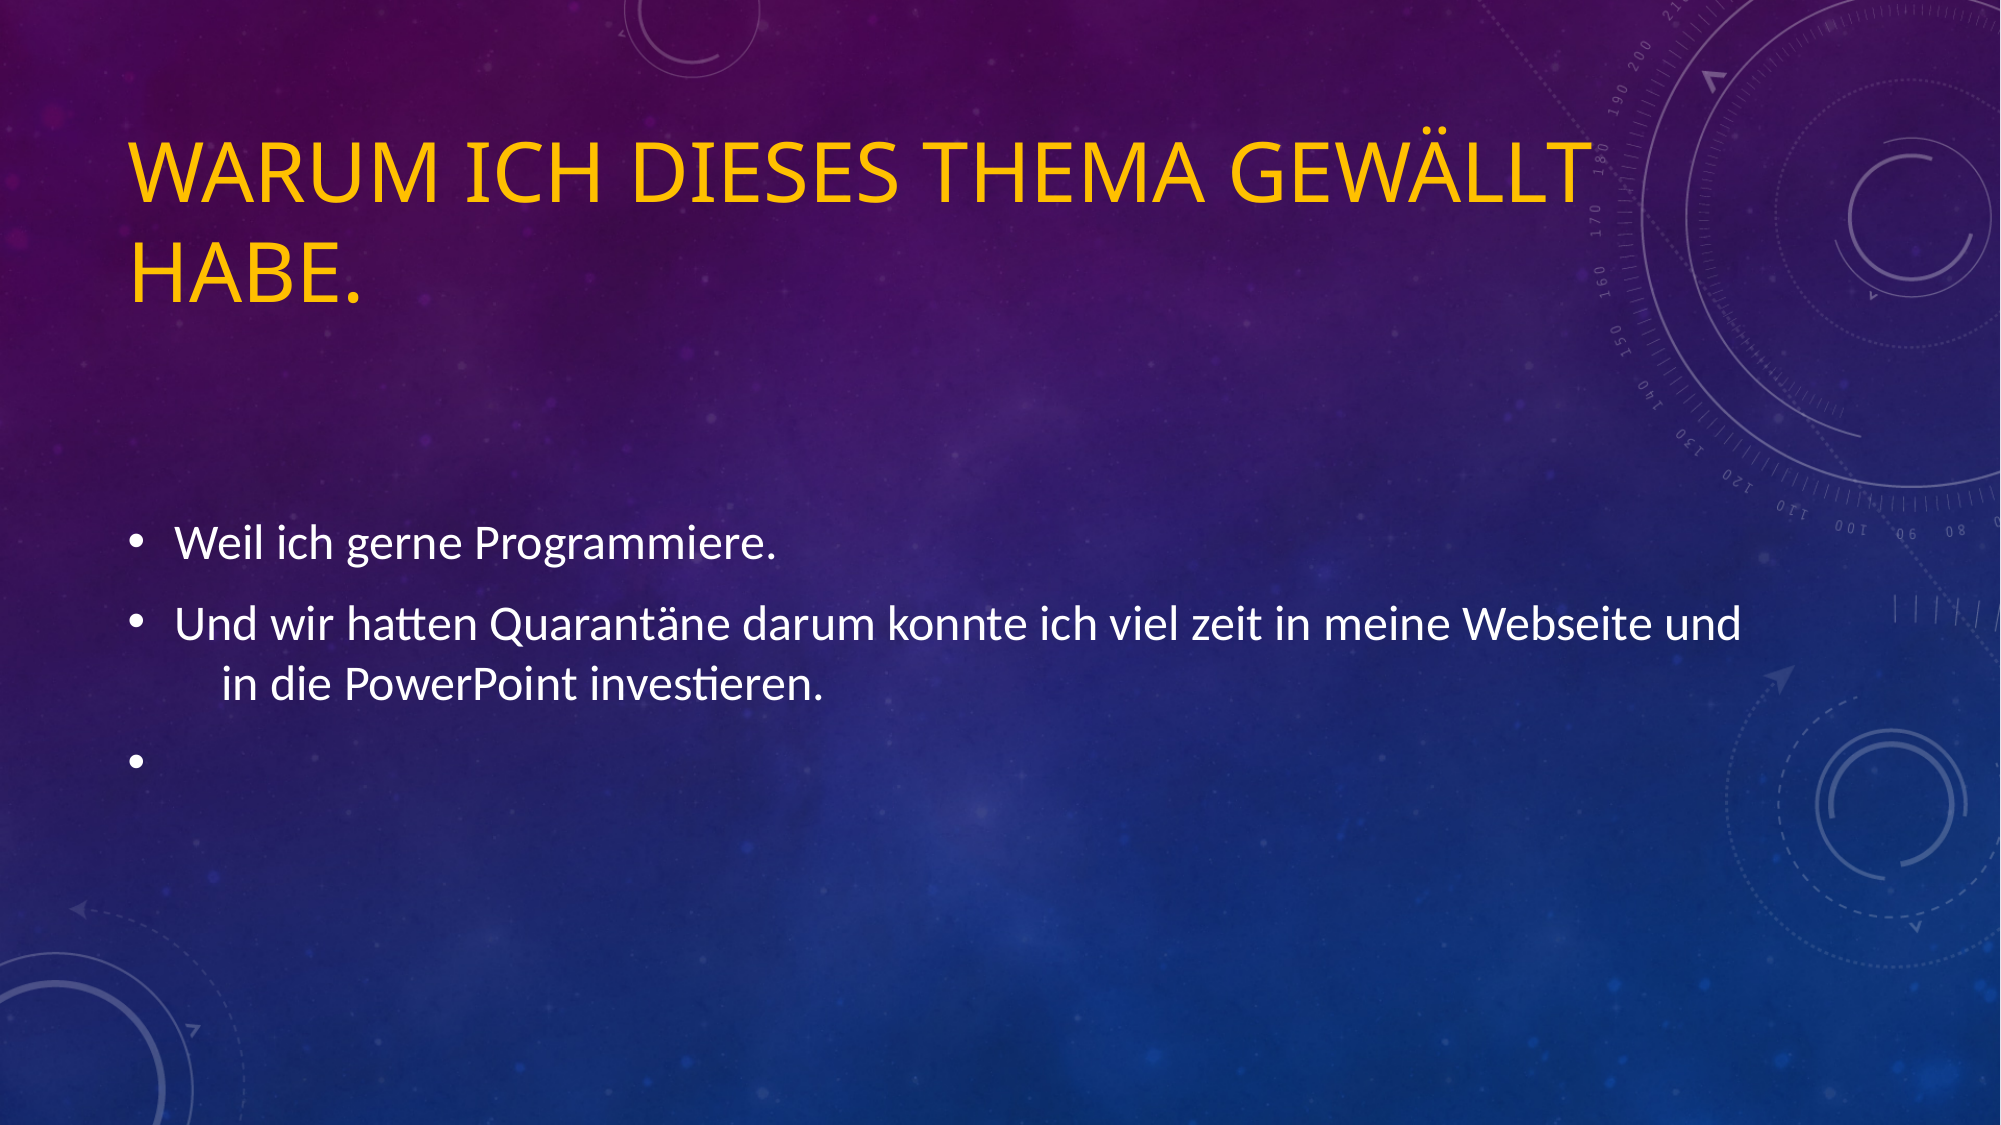

# Warum ich dieses Thema gewällt habe.
Weil ich gerne Programmiere.
Und wir hatten Quarantäne darum konnte ich viel zeit in meine Webseite und in die PowerPoint investieren.